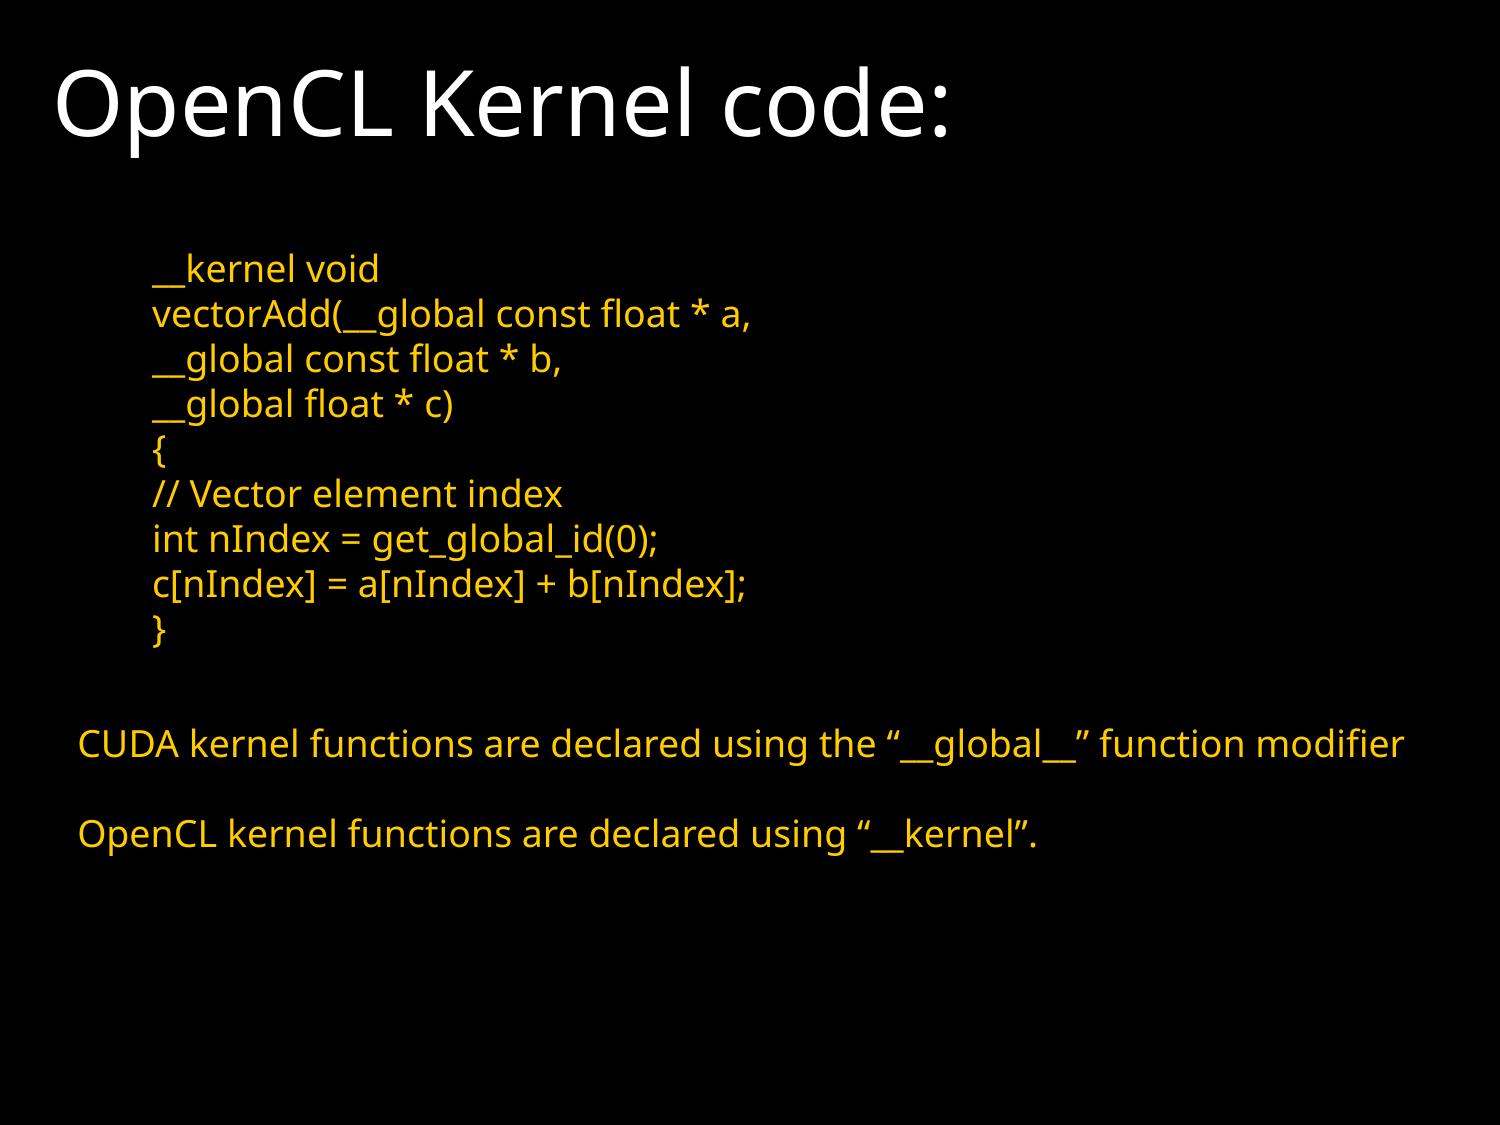

OpenCL Kernel code:
__kernel void
vectorAdd(__global const float * a,
__global const float * b,
__global float * c)
{
// Vector element index
int nIndex = get_global_id(0);
c[nIndex] = a[nIndex] + b[nIndex];
}
CUDA kernel functions are declared using the “__global__” function modifier
OpenCL kernel functions are declared using “__kernel”.